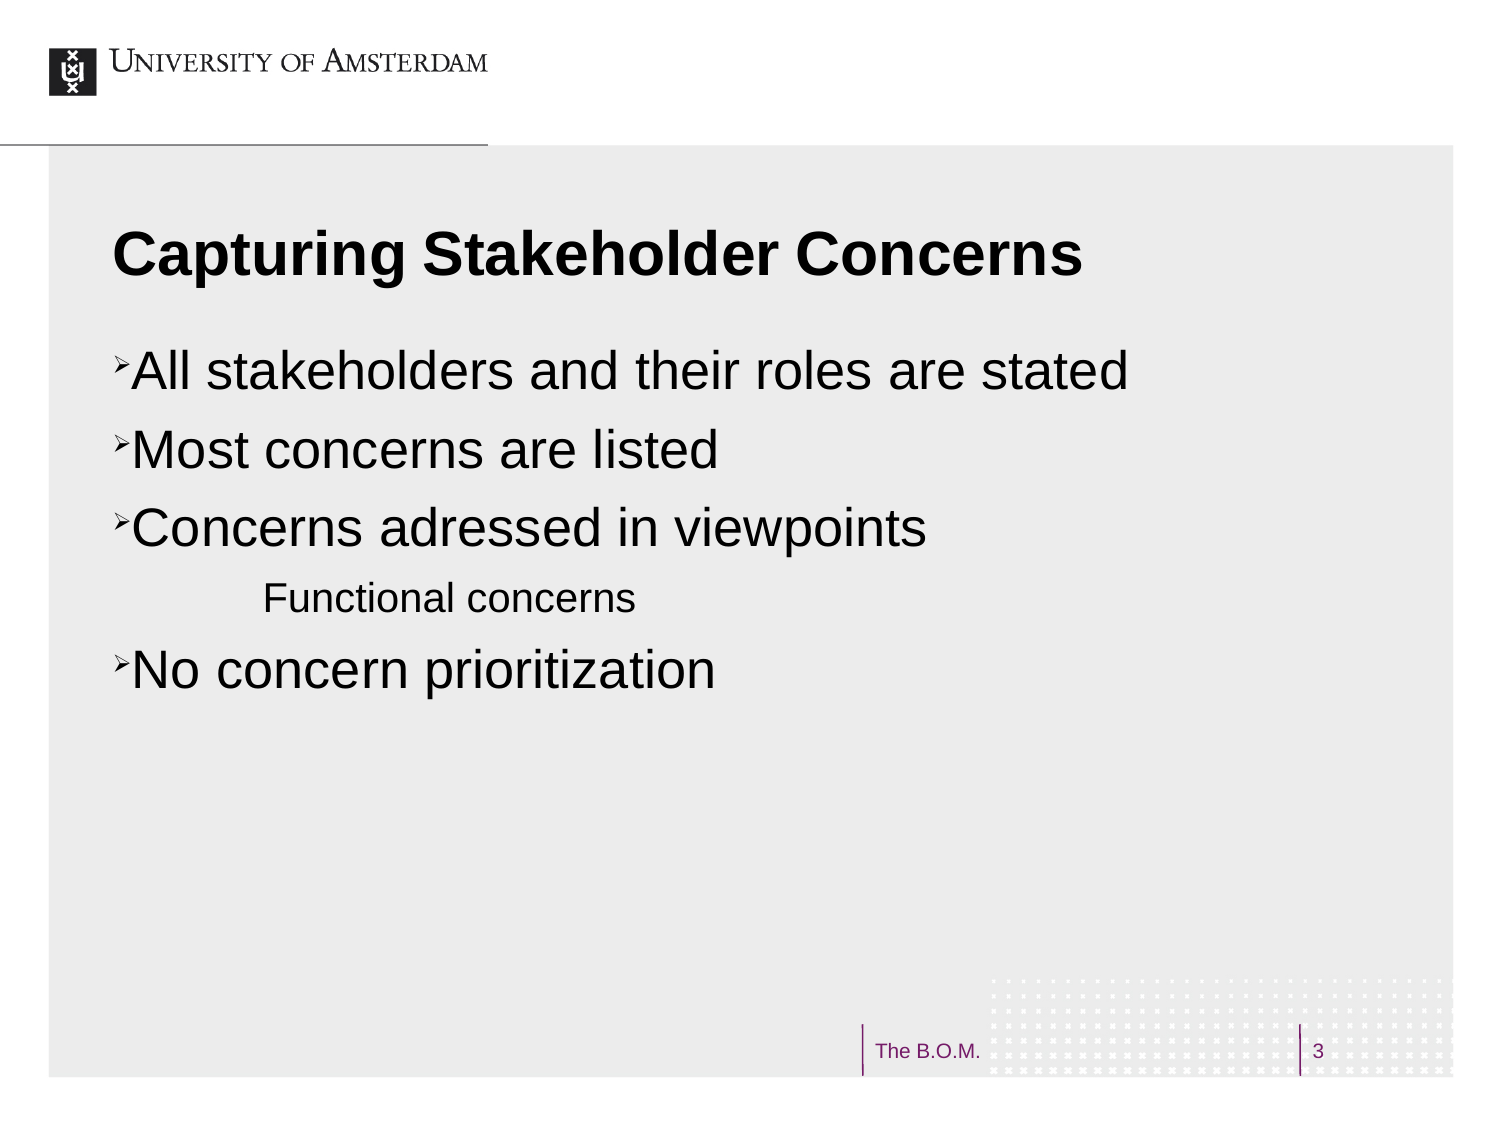

Capturing Stakeholder Concerns
All stakeholders and their roles are stated
Most concerns are listed
Concerns adressed in viewpoints
Functional concerns
No concern prioritization
The B.O.M.